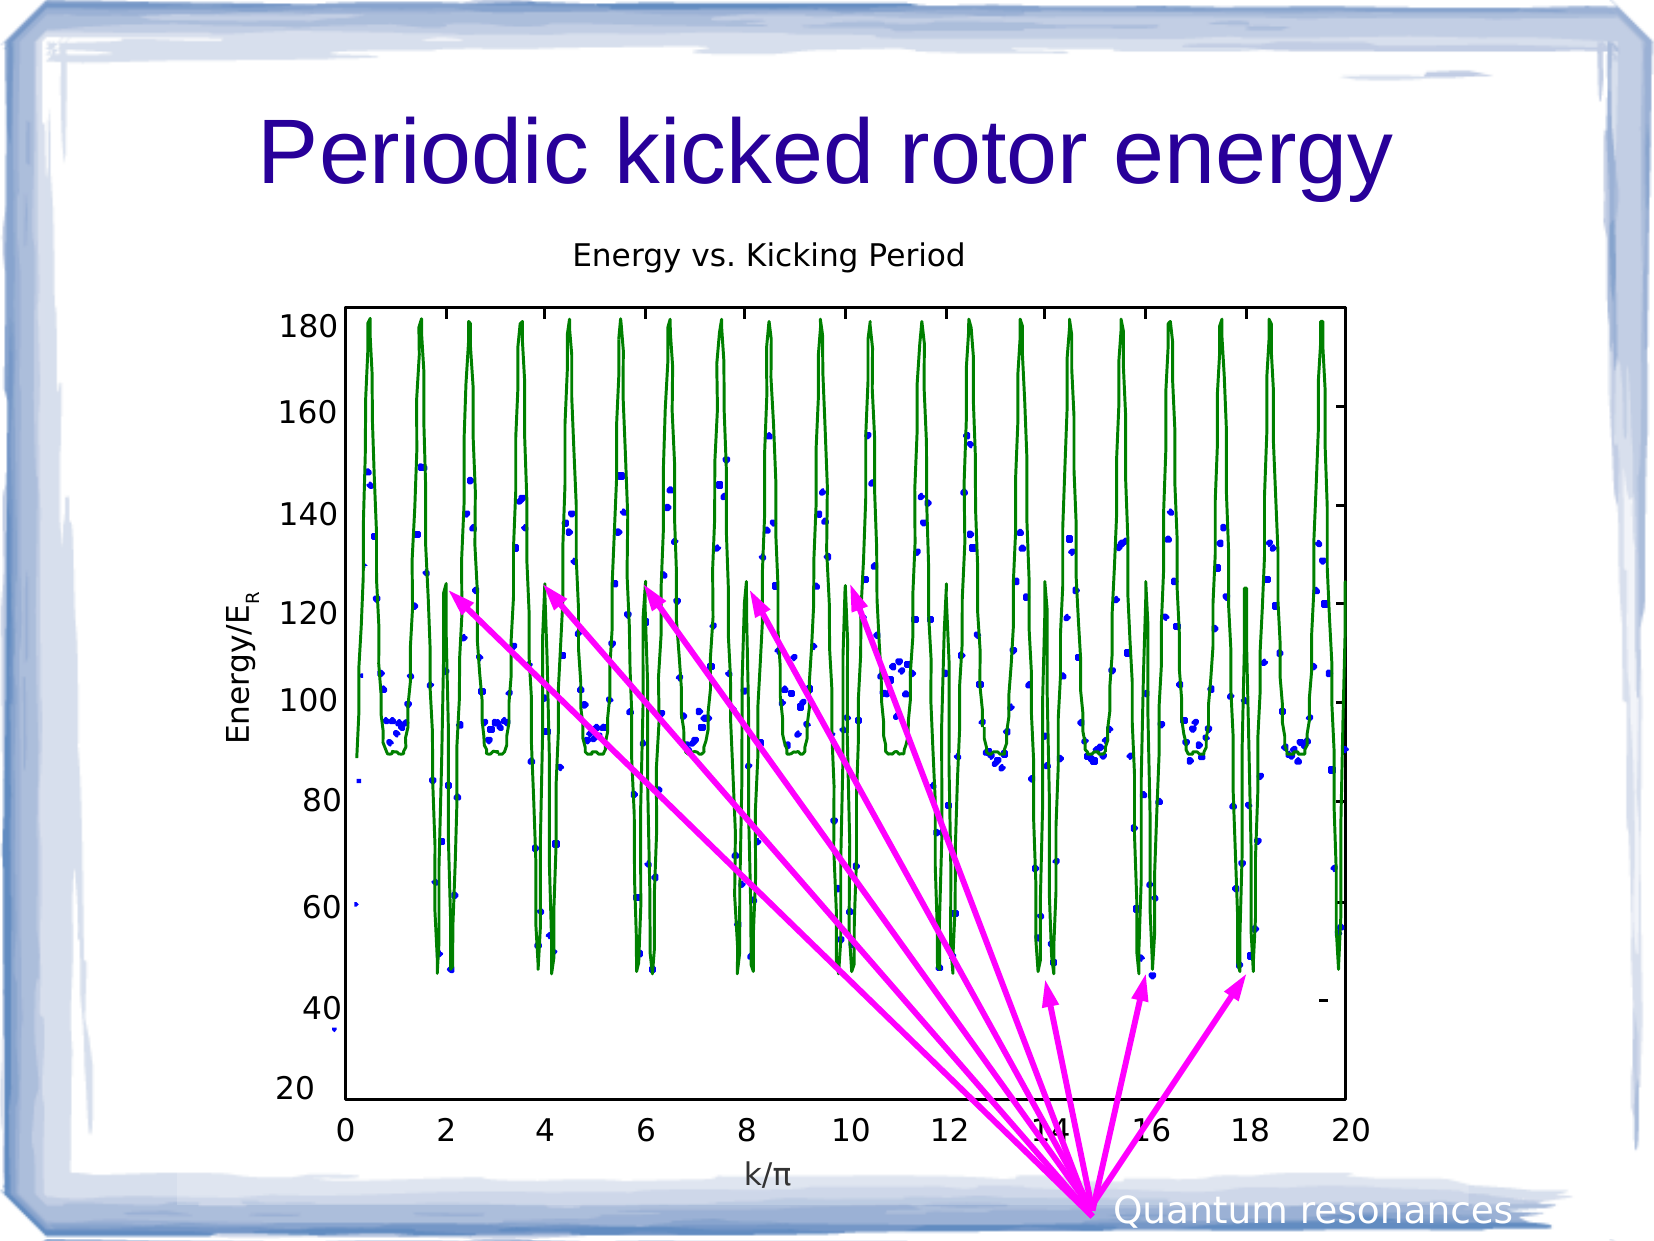

# Periodic kicked rotor energy
Energy vs. Kicking Period
180
160
140
Quantum resonances
120
Energy/ER
100
Energy (au)
80
60
40
20
0
2
4
6
8
10
12
14
16
18
20
k/π